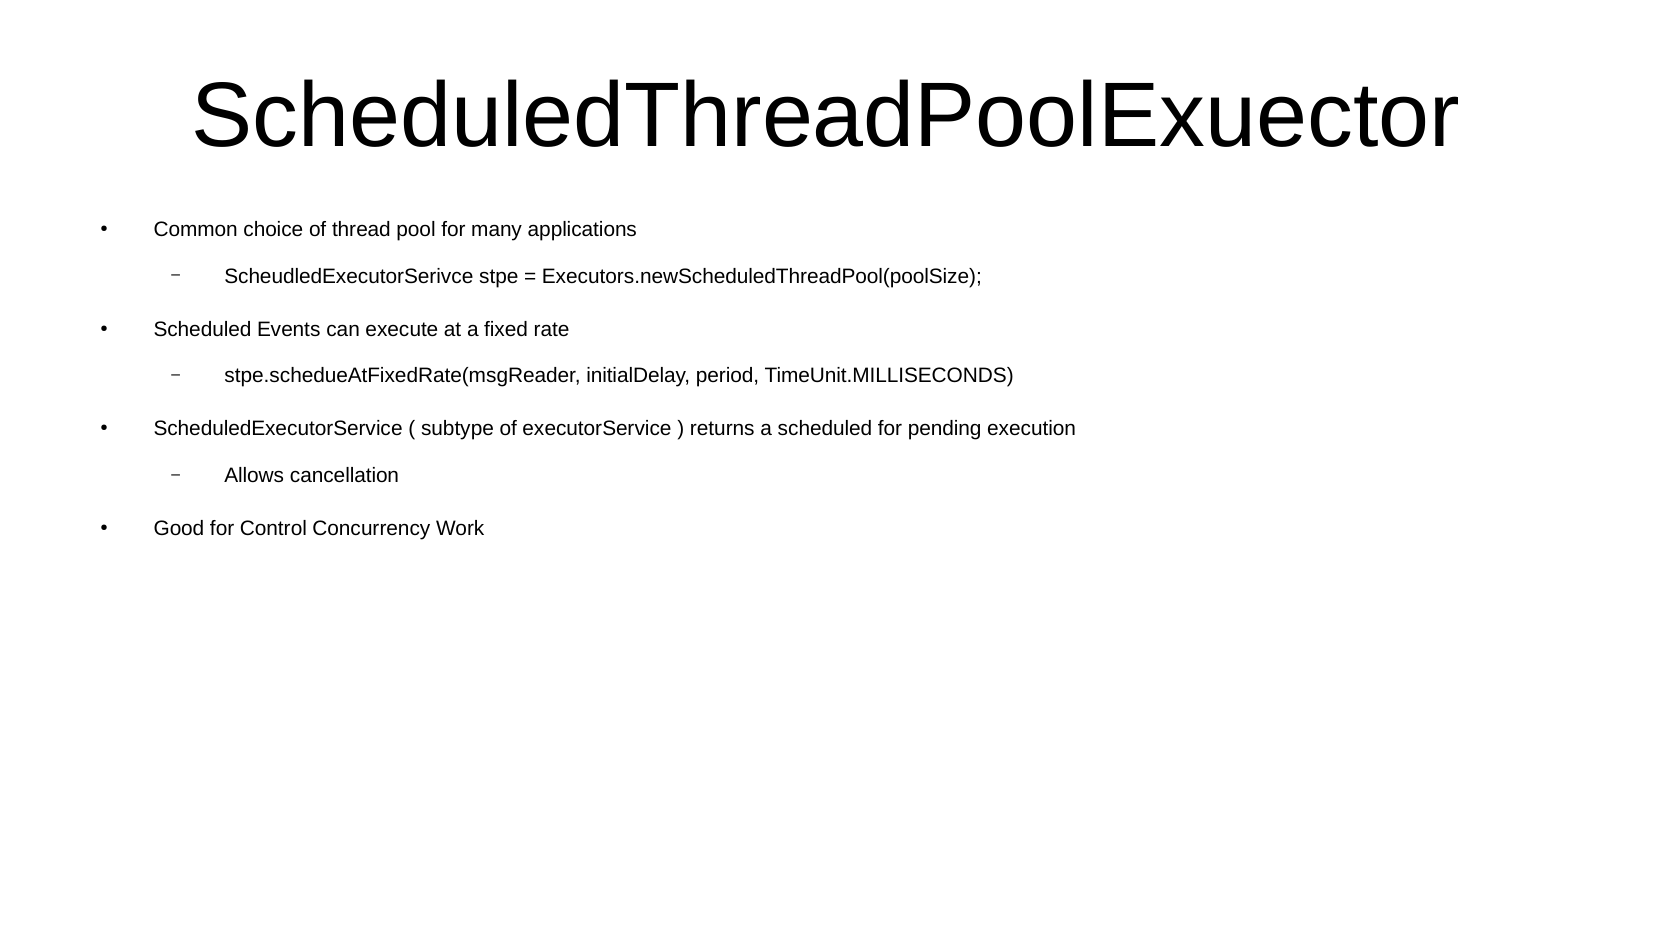

# ScheduledThreadPoolExuector
Common choice of thread pool for many applications
ScheudledExecutorSerivce stpe = Executors.newScheduledThreadPool(poolSize);
Scheduled Events can execute at a fixed rate
stpe.schedueAtFixedRate(msgReader, initialDelay, period, TimeUnit.MILLISECONDS)
ScheduledExecutorService ( subtype of executorService ) returns a scheduled for pending execution
Allows cancellation
Good for Control Concurrency Work